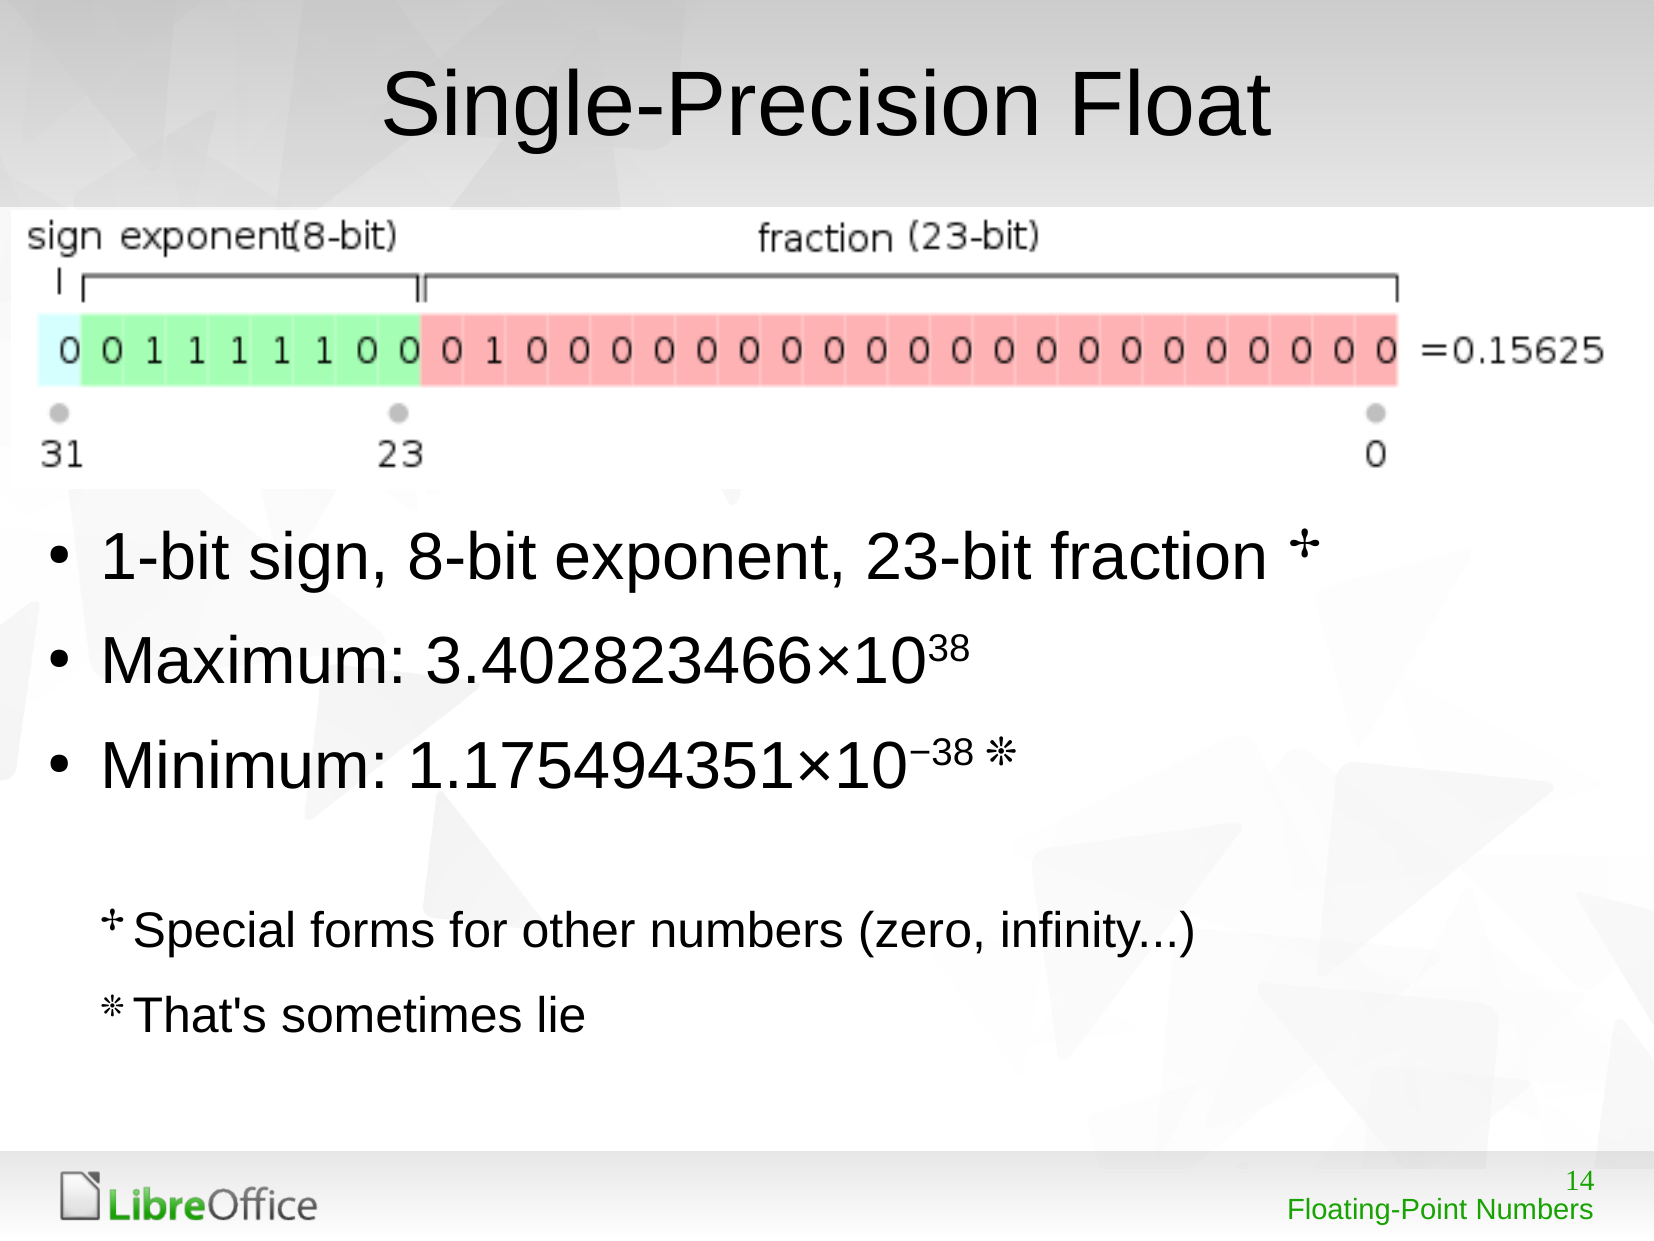

# Single-Precision Float
1-bit sign, 8-bit exponent, 23-bit fraction ✢
Maximum: 3.402823466×1038
Minimum: 1.175494351×10−38 ❊
✢ Special forms for other numbers (zero, infinity...)
❊ That's sometimes lie
14
Floating-Point Numbers